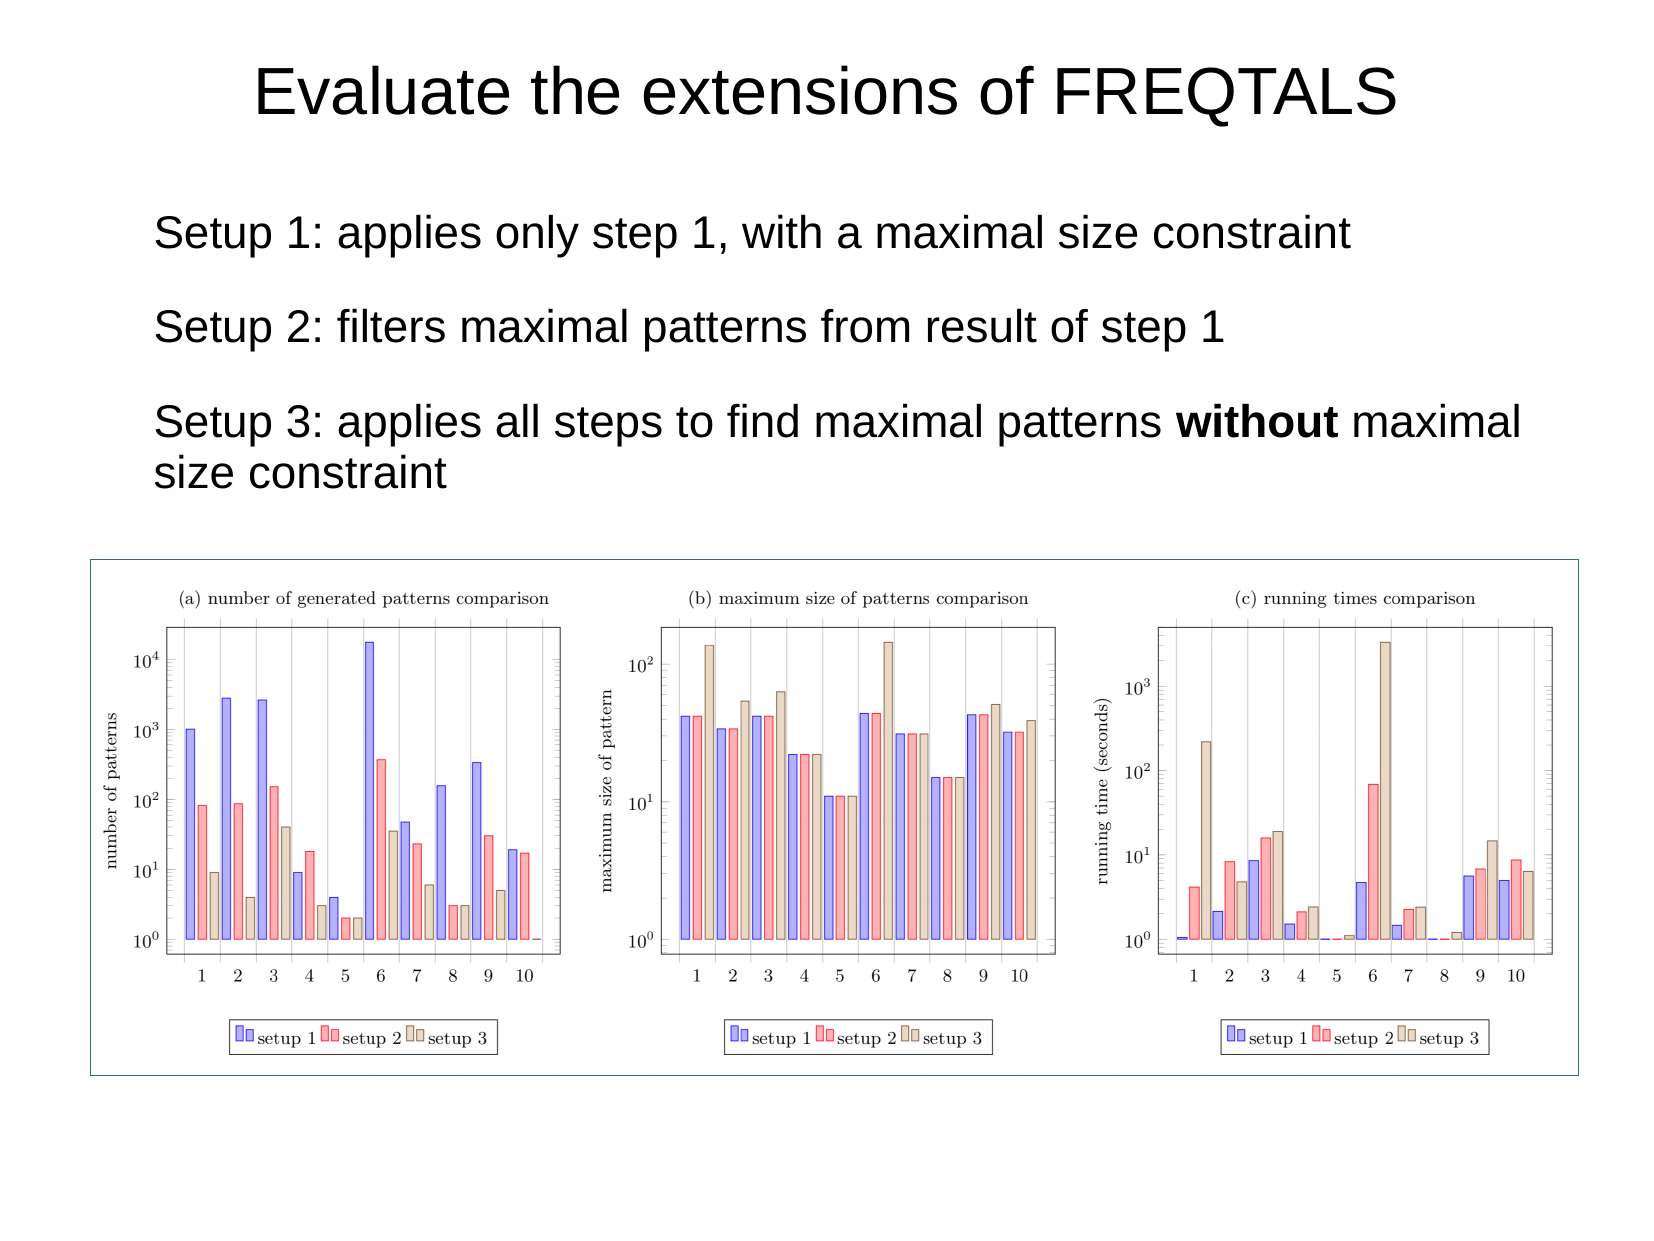

# Evaluate the extensions of FREQTALS
Setup 1: applies only step 1, with a maximal size constraint
Setup 2: filters maximal patterns from result of step 1
Setup 3: applies all steps to find maximal patterns without maximal size constraint
22